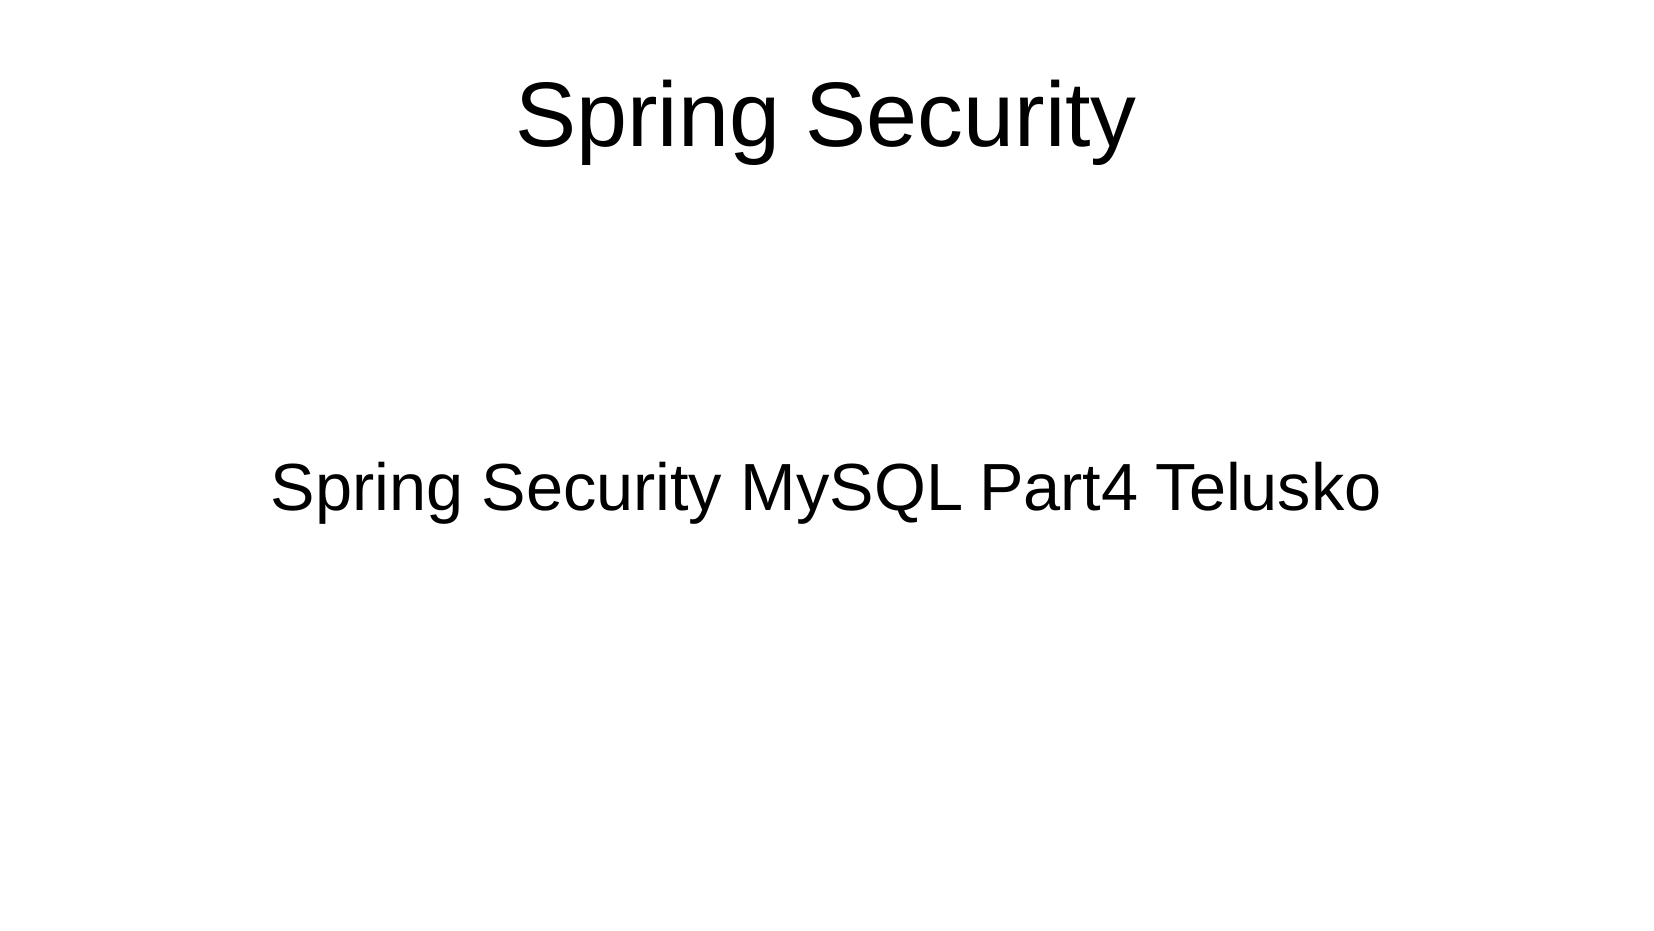

# Spring Security
Spring Security MySQL Part4 Telusko